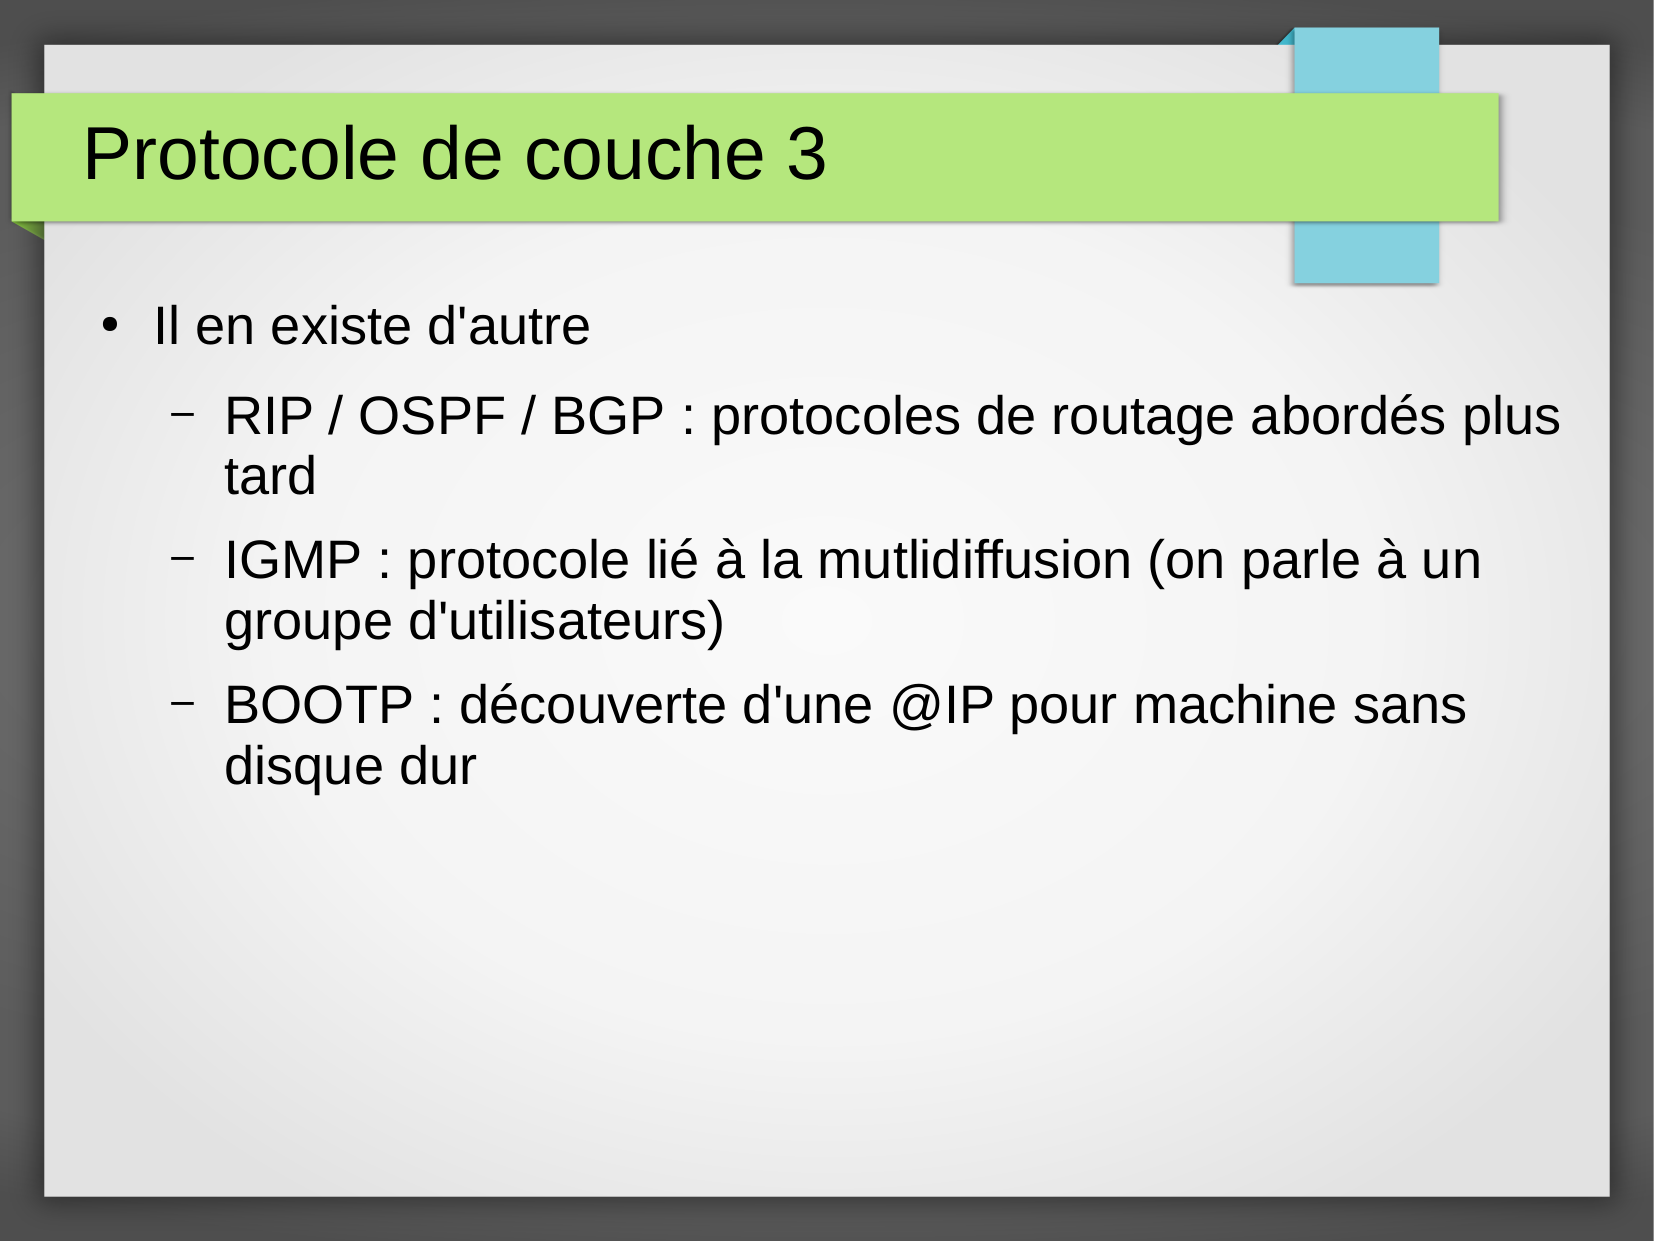

# Protocole de couche 3
Il en existe d'autre
RIP / OSPF / BGP : protocoles de routage abordés plus tard
IGMP : protocole lié à la mutlidiffusion (on parle à un groupe d'utilisateurs)
BOOTP : découverte d'une @IP pour machine sans disque dur